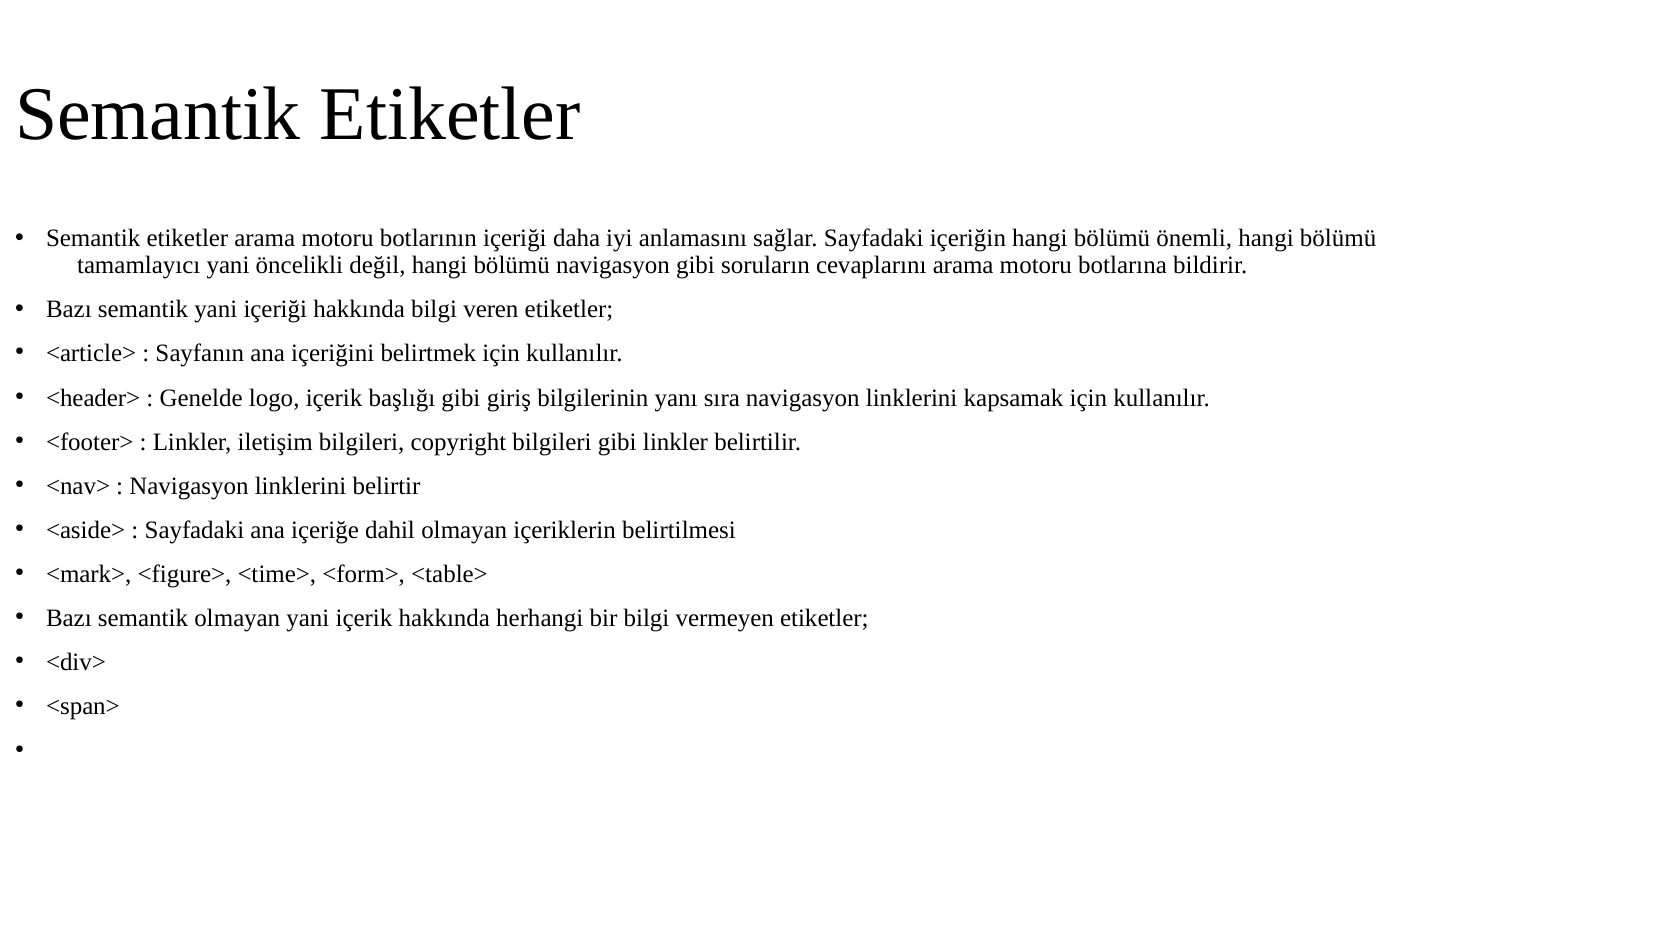

# Semantik Etiketler
Semantik etiketler arama motoru botlarının içeriği daha iyi anlamasını sağlar. Sayfadaki içeriğin hangi bölümü önemli, hangi bölümü tamamlayıcı yani öncelikli değil, hangi bölümü navigasyon gibi soruların cevaplarını arama motoru botlarına bildirir.
Bazı semantik yani içeriği hakkında bilgi veren etiketler;
<article> : Sayfanın ana içeriğini belirtmek için kullanılır.
<header> : Genelde logo, içerik başlığı gibi giriş bilgilerinin yanı sıra navigasyon linklerini kapsamak için kullanılır.
<footer> : Linkler, iletişim bilgileri, copyright bilgileri gibi linkler belirtilir.
<nav> : Navigasyon linklerini belirtir
<aside> : Sayfadaki ana içeriğe dahil olmayan içeriklerin belirtilmesi
<mark>, <figure>, <time>, <form>, <table>
Bazı semantik olmayan yani içerik hakkında herhangi bir bilgi vermeyen etiketler;
<div>
<span>